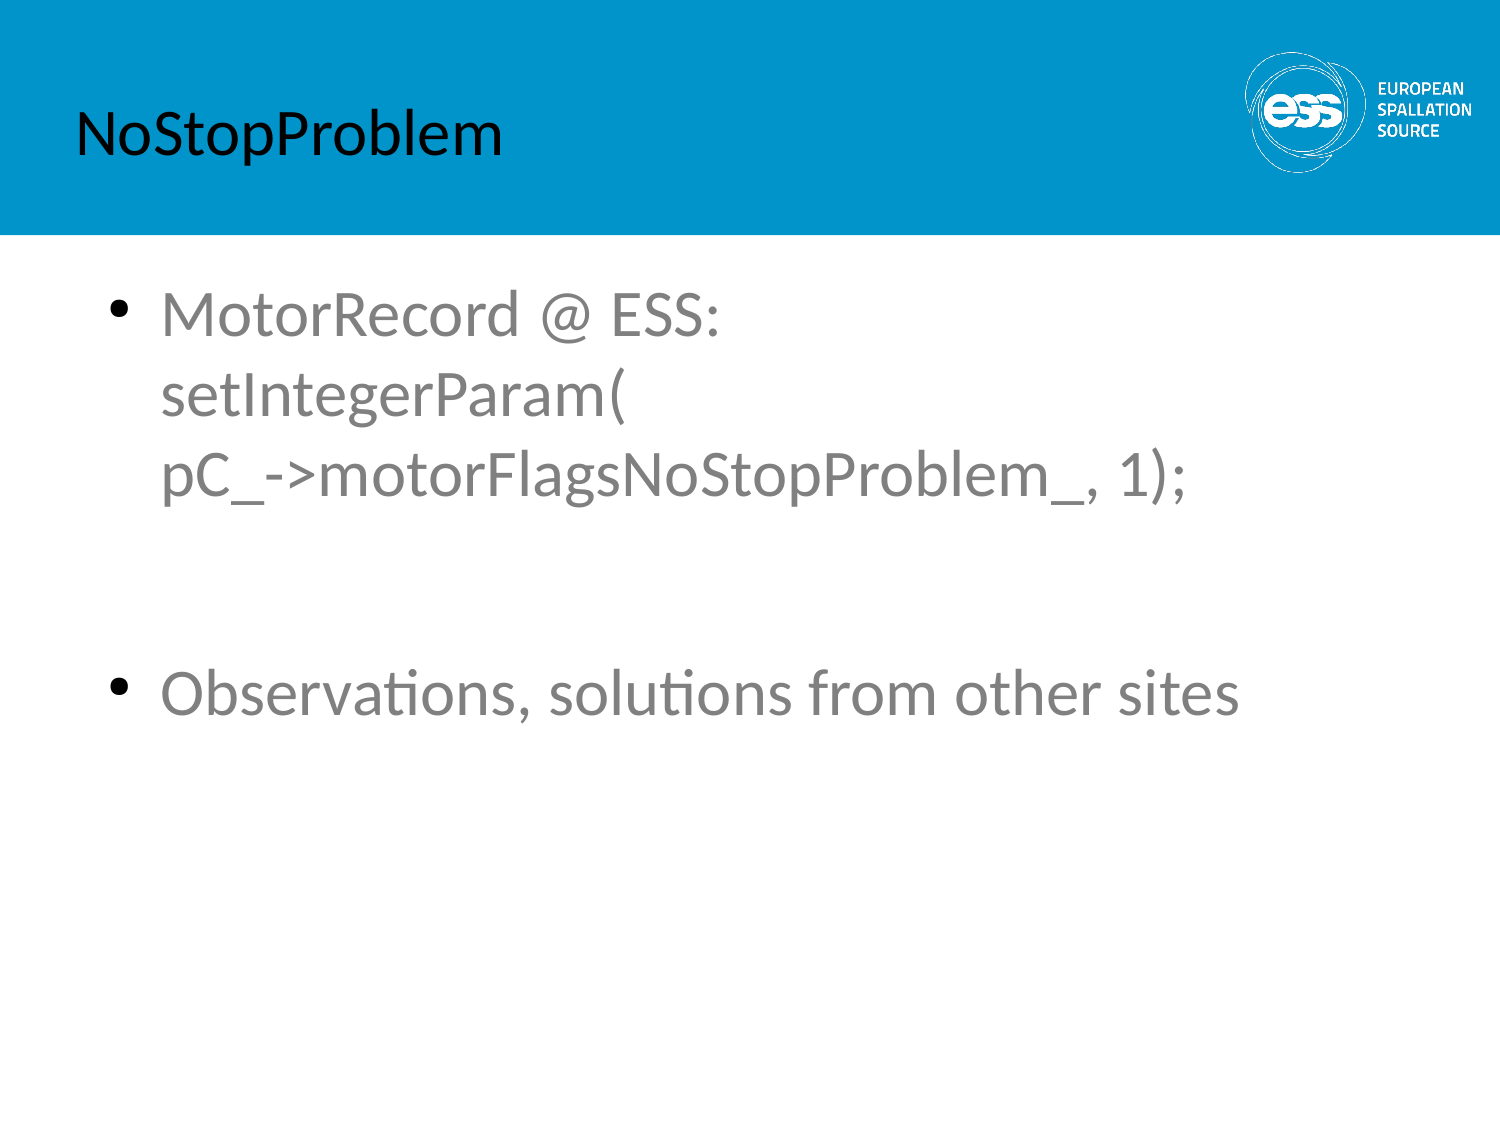

# NoStopProblem
MotorRecord @ ESS:
setIntegerParam(
pC_->motorFlagsNoStopProblem_, 1);
Observations, solutions from other sites